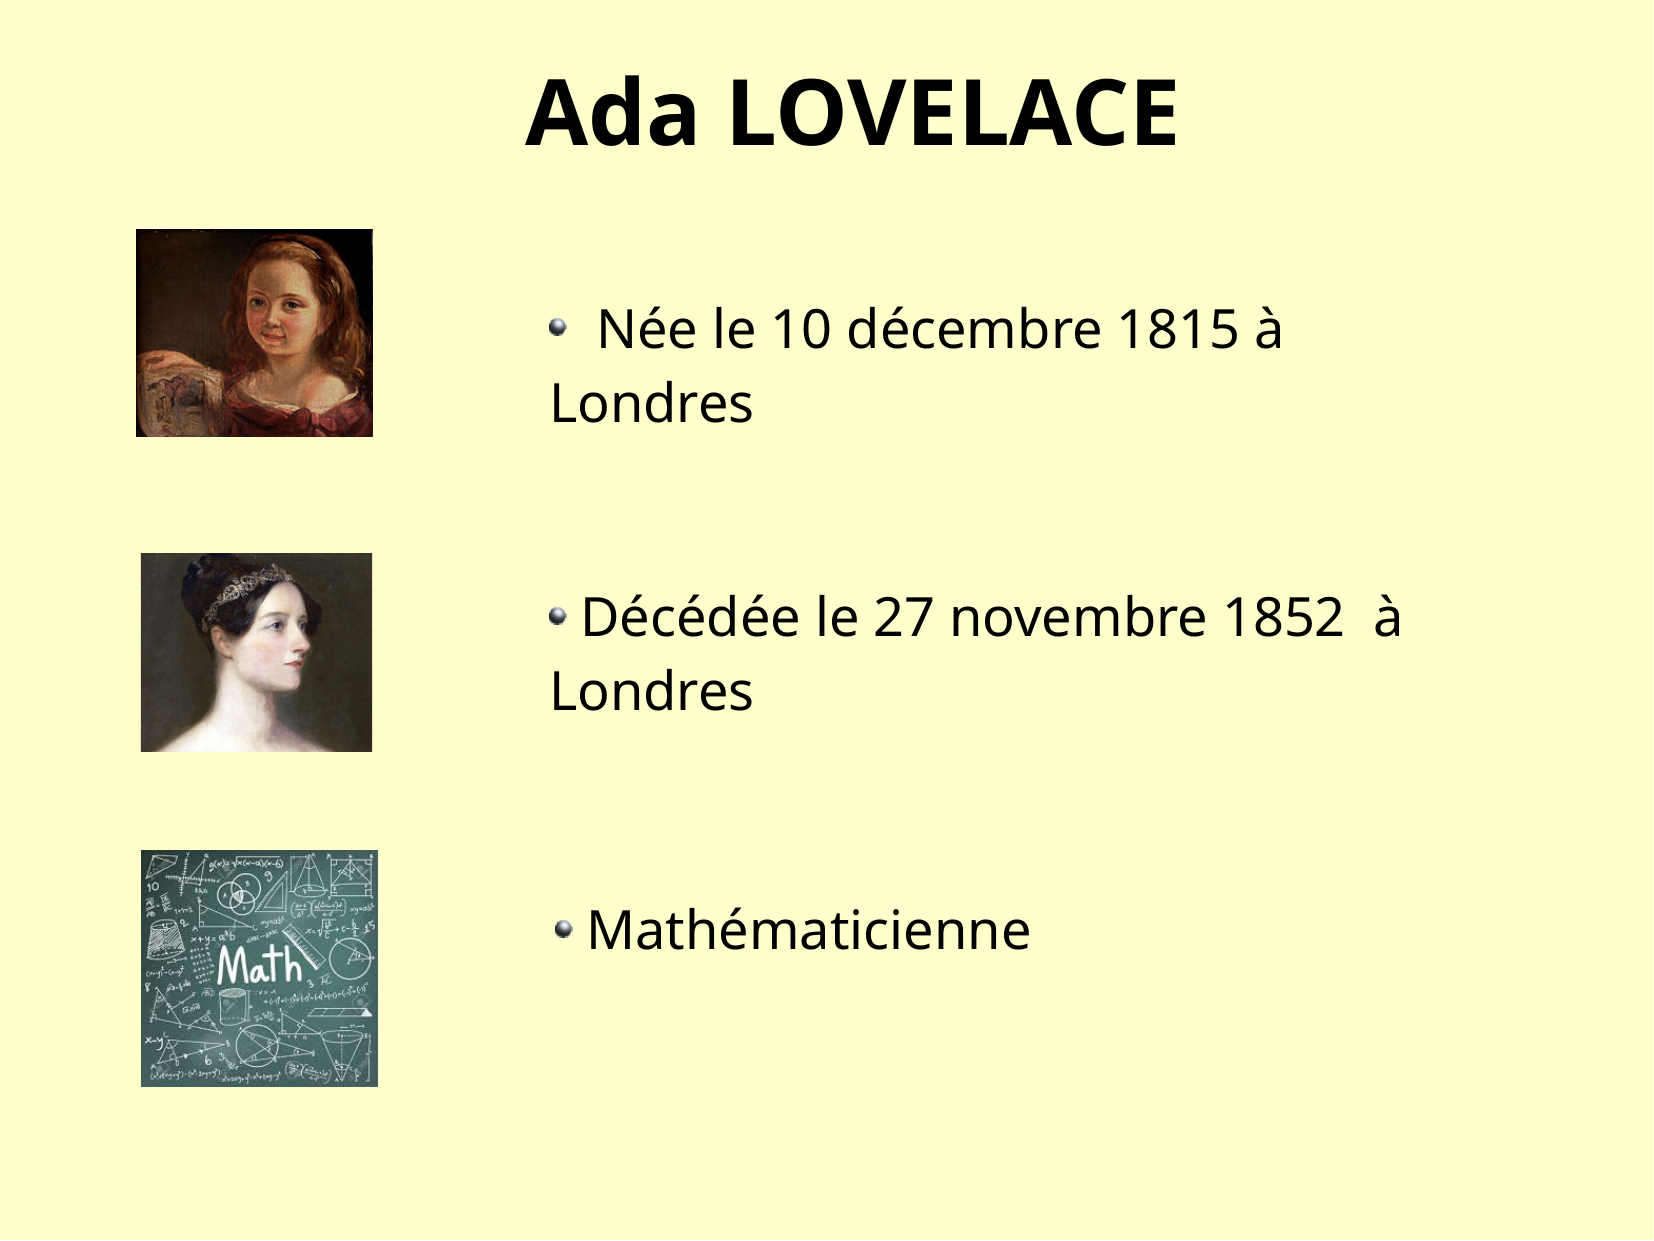

Ada LOVELACE
# Née le 10 décembre 1815 à Londres
 Décédée le 27 novembre 1852 à Londres
 Mathématicienne